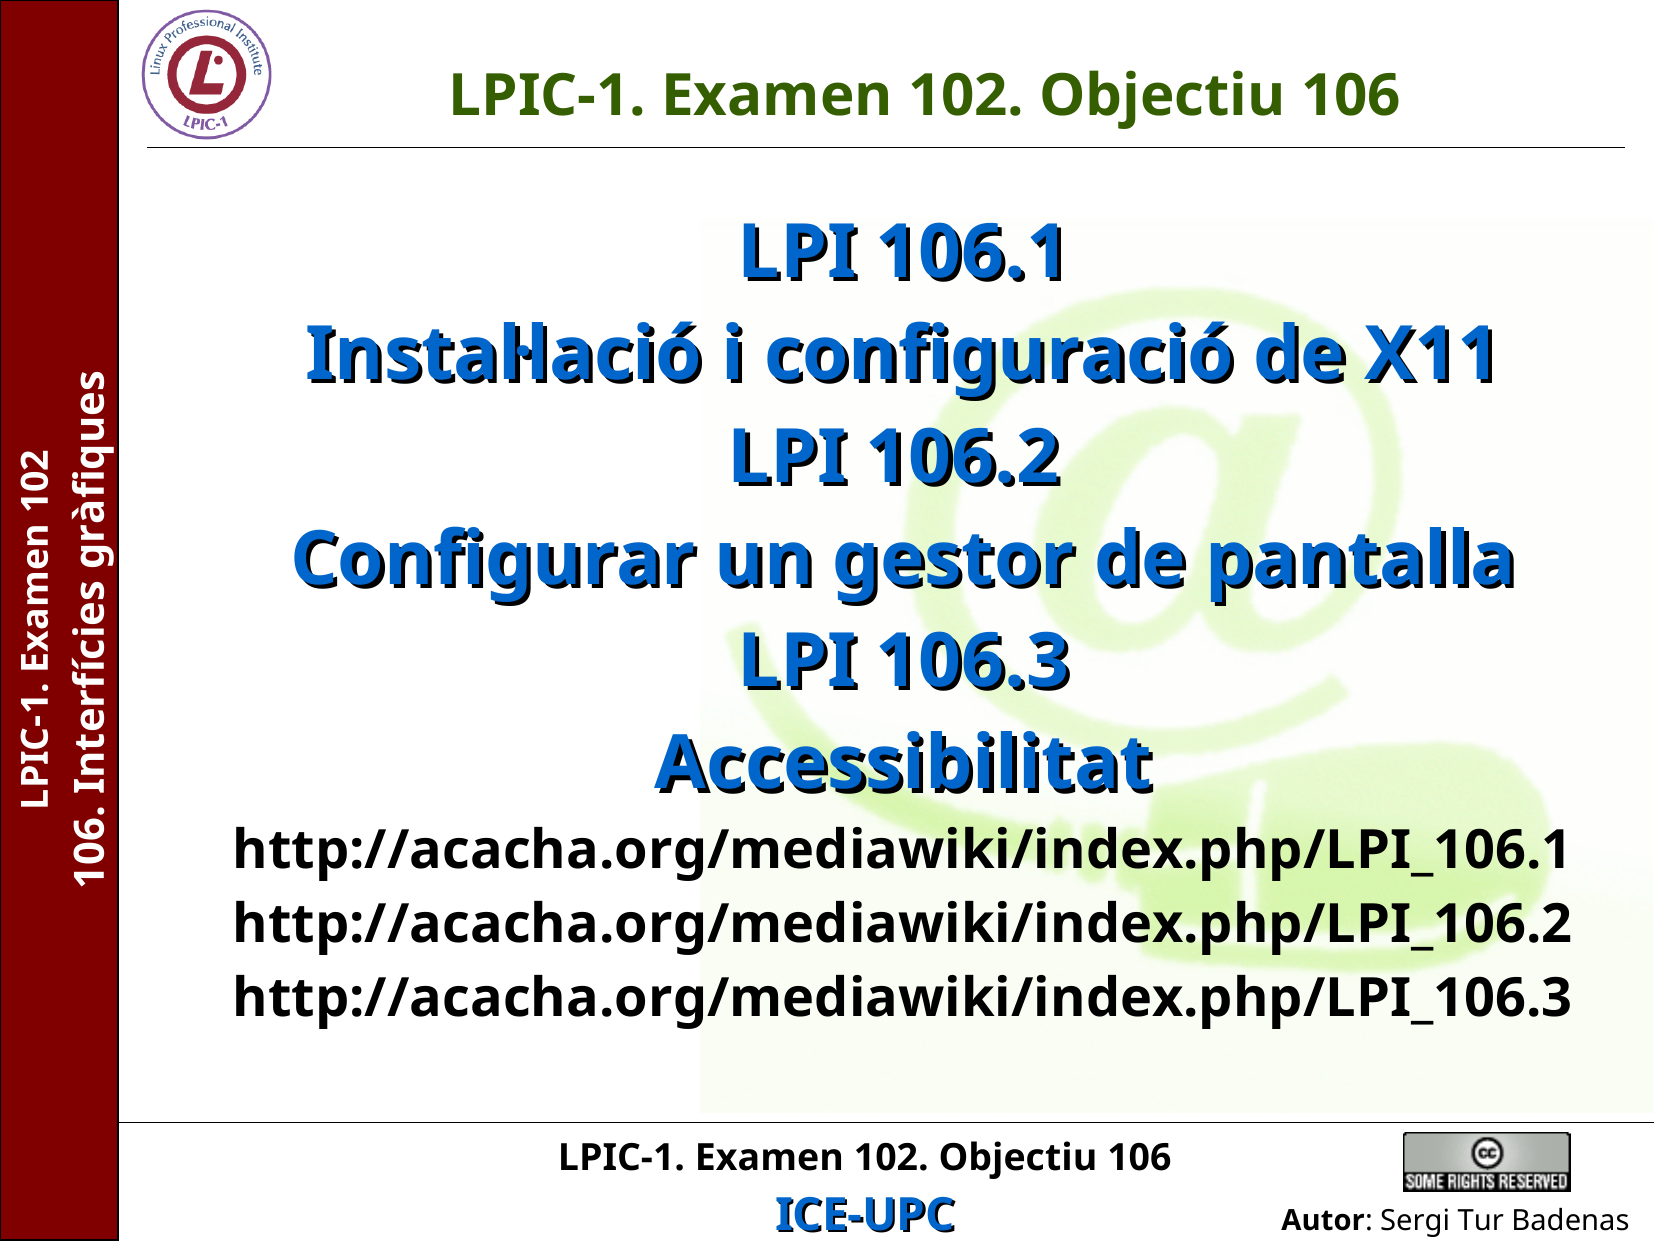

LPIC-1. Examen 102. Objectiu 106
# LPI 106.1
Instal·lació i configuració de X11
LPI 106.2
Configurar un gestor de pantalla
LPI 106.3
 Accessibilitat
http://acacha.org/mediawiki/index.php/LPI_106.1
http://acacha.org/mediawiki/index.php/LPI_106.2
http://acacha.org/mediawiki/index.php/LPI_106.3